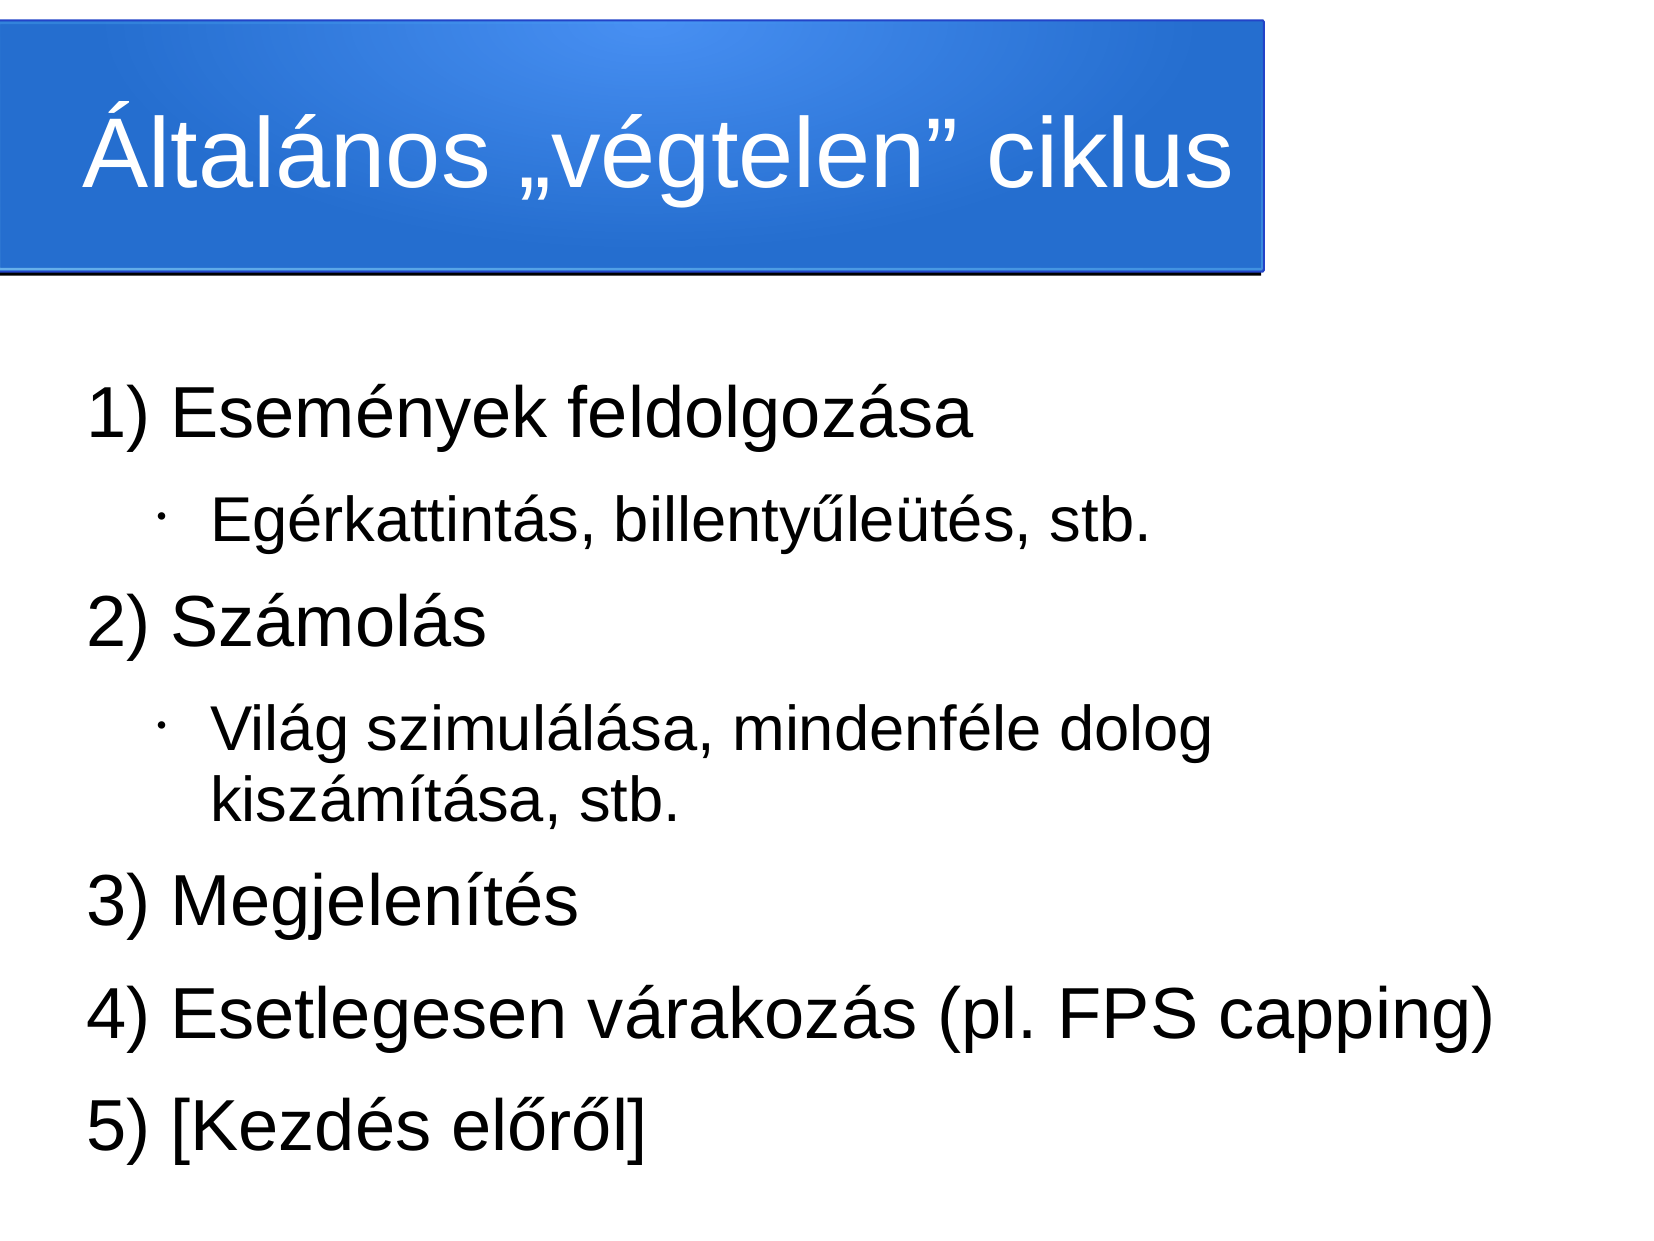

# Általános „végtelen” ciklus
 Események feldolgozása
Egérkattintás, billentyűleütés, stb.
 Számolás
Világ szimulálása, mindenféle dolog kiszámítása, stb.
 Megjelenítés
 Esetlegesen várakozás (pl. FPS capping)
 [Kezdés előről]